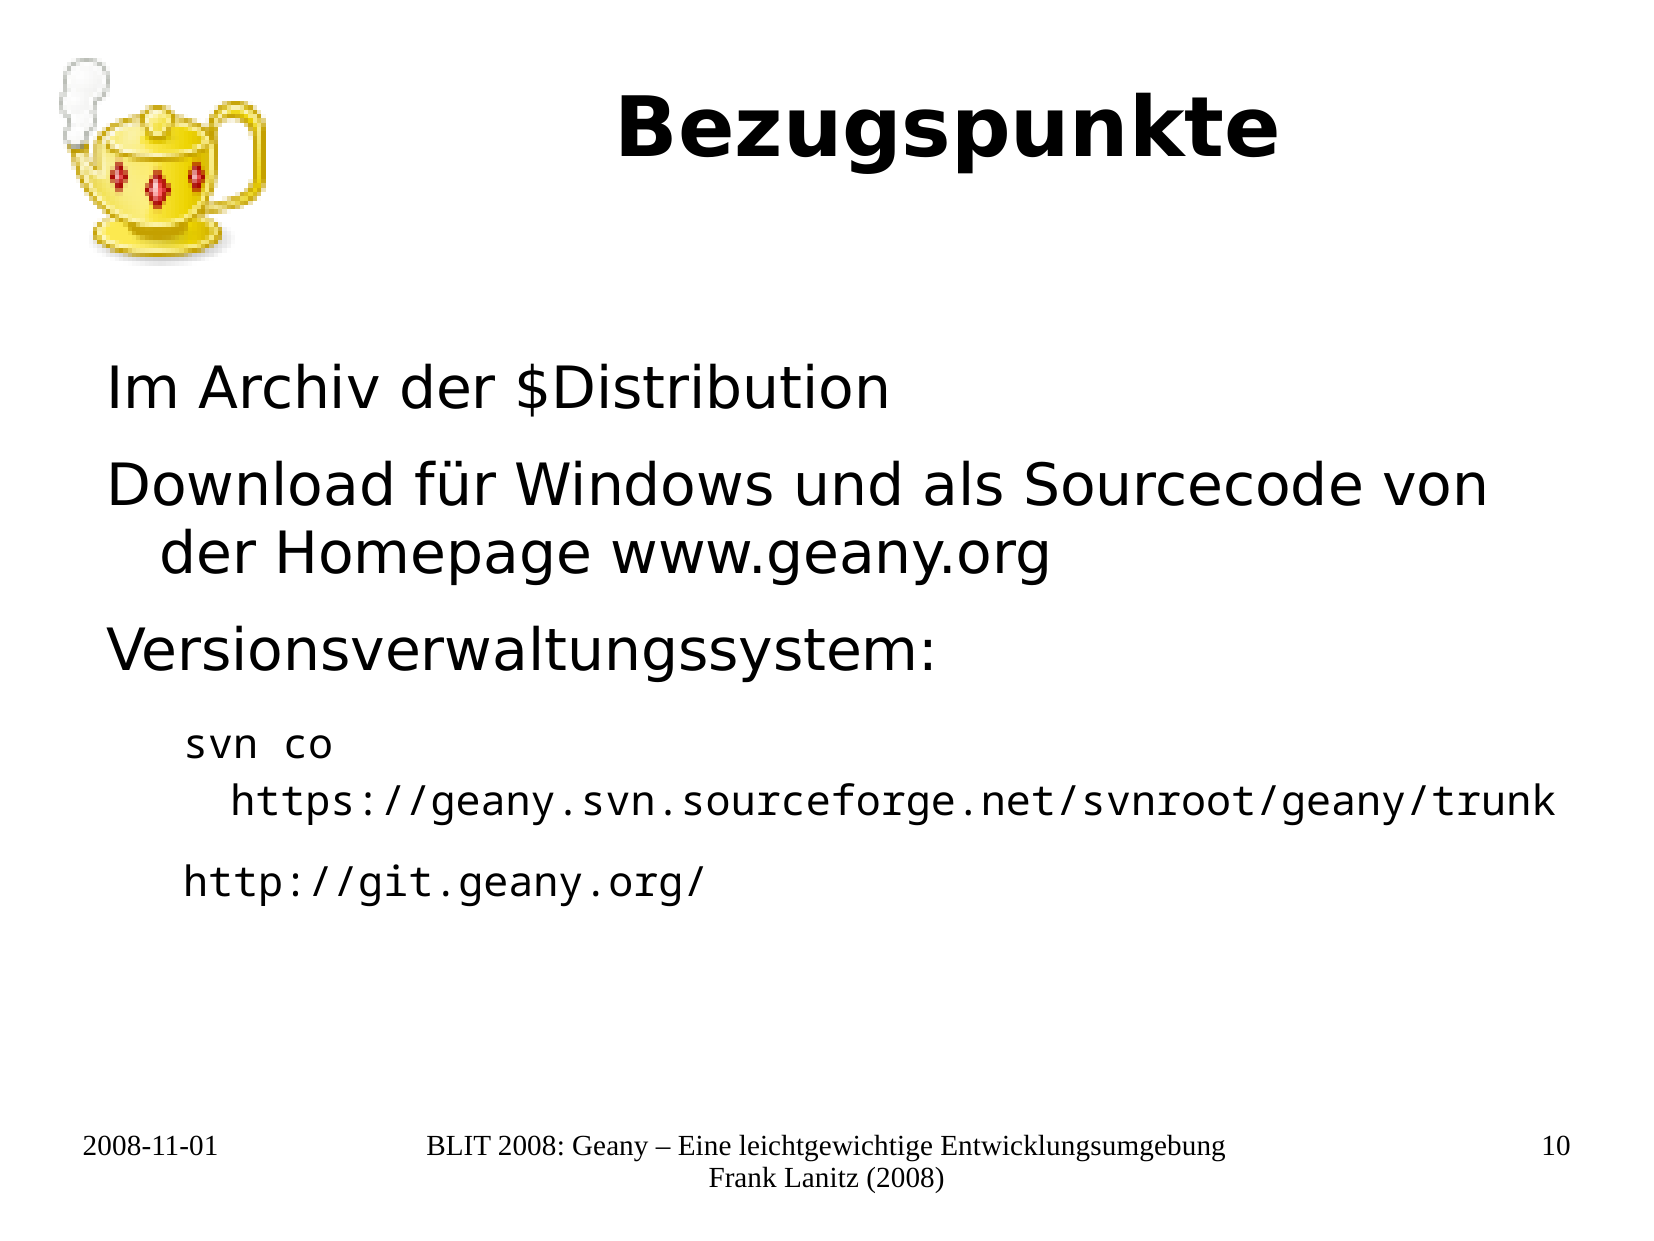

# Bezugspunkte
Im Archiv der $Distribution
Download für Windows und als Sourcecode von der Homepage www.geany.org
Versionsverwaltungssystem:
svn co https://geany.svn.sourceforge.net/svnroot/geany/trunk
http://git.geany.org/
2008-11-01
BLIT 2008: Geany - Eine leichtgewichtige Entwicklungsumgebung
10